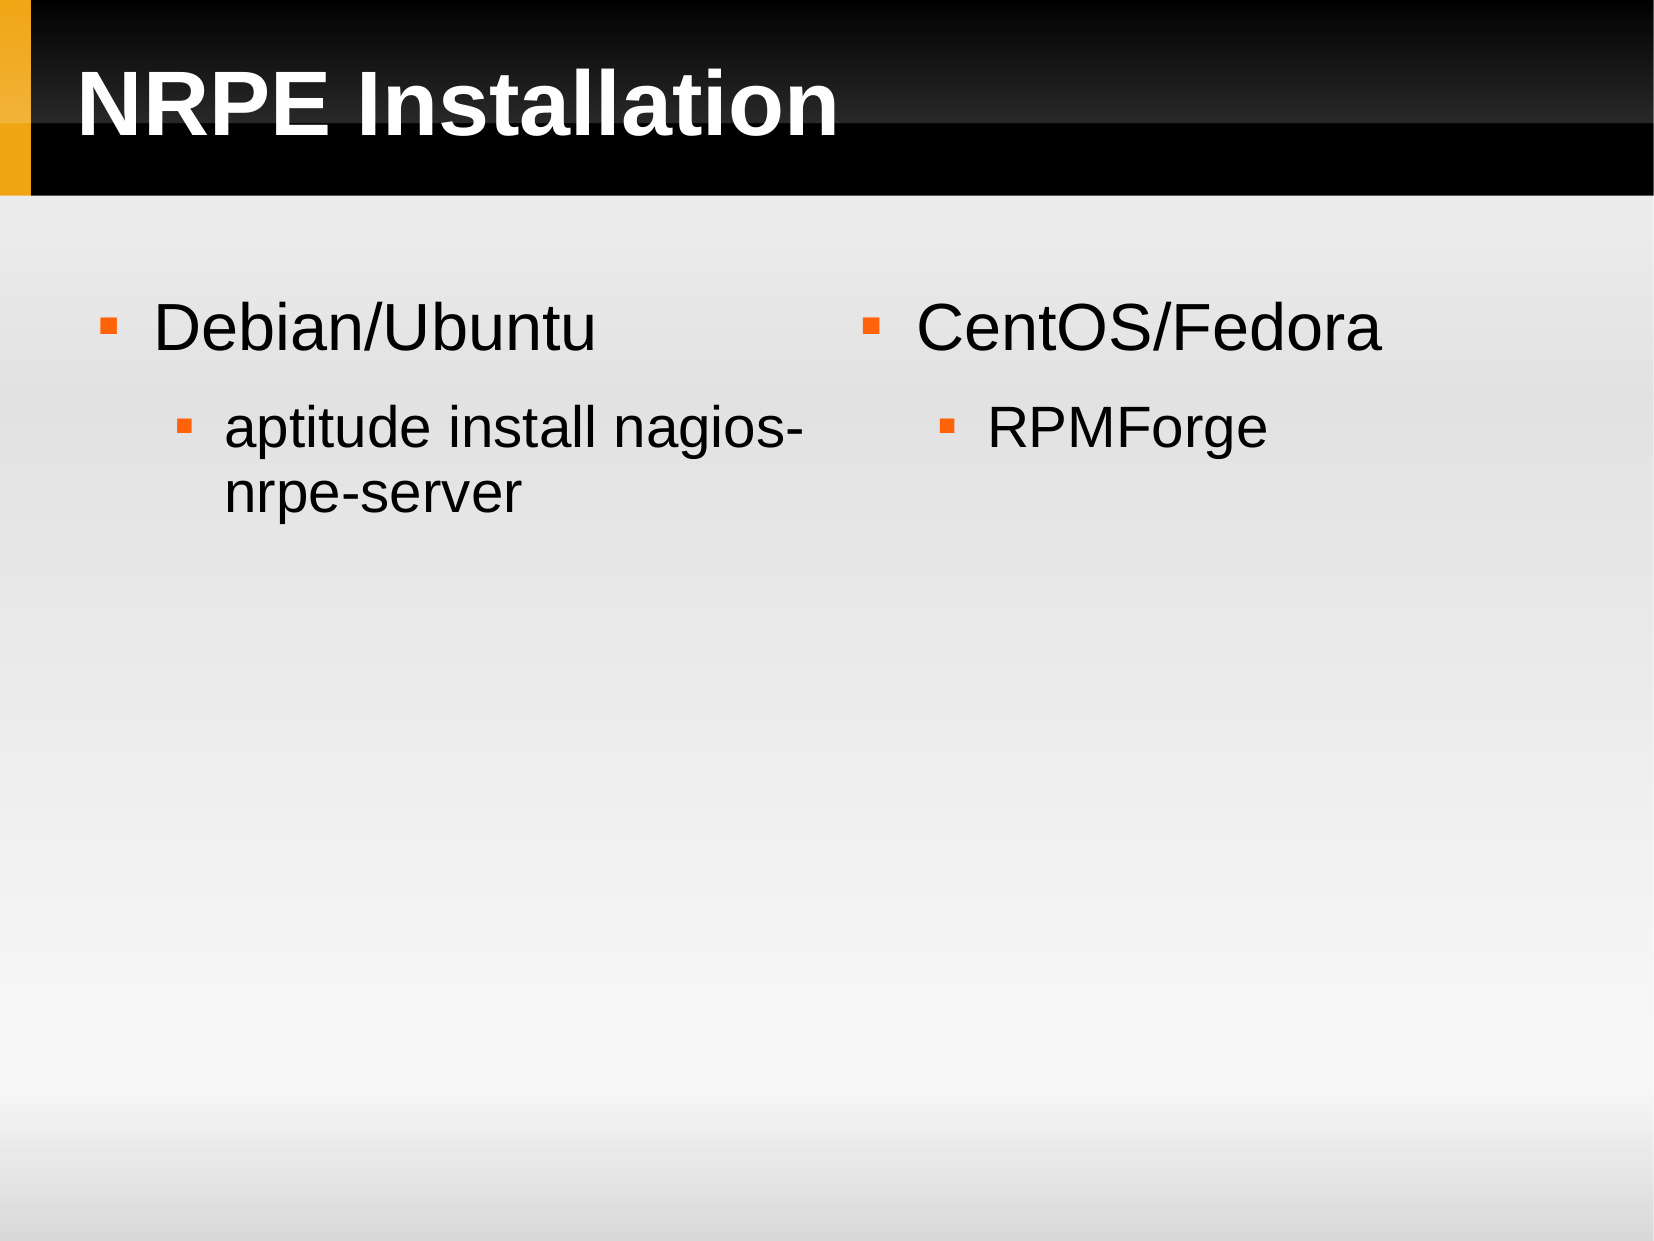

# NRPE Installation
Debian/Ubuntu
aptitude install nagios-nrpe-server
CentOS/Fedora
RPMForge